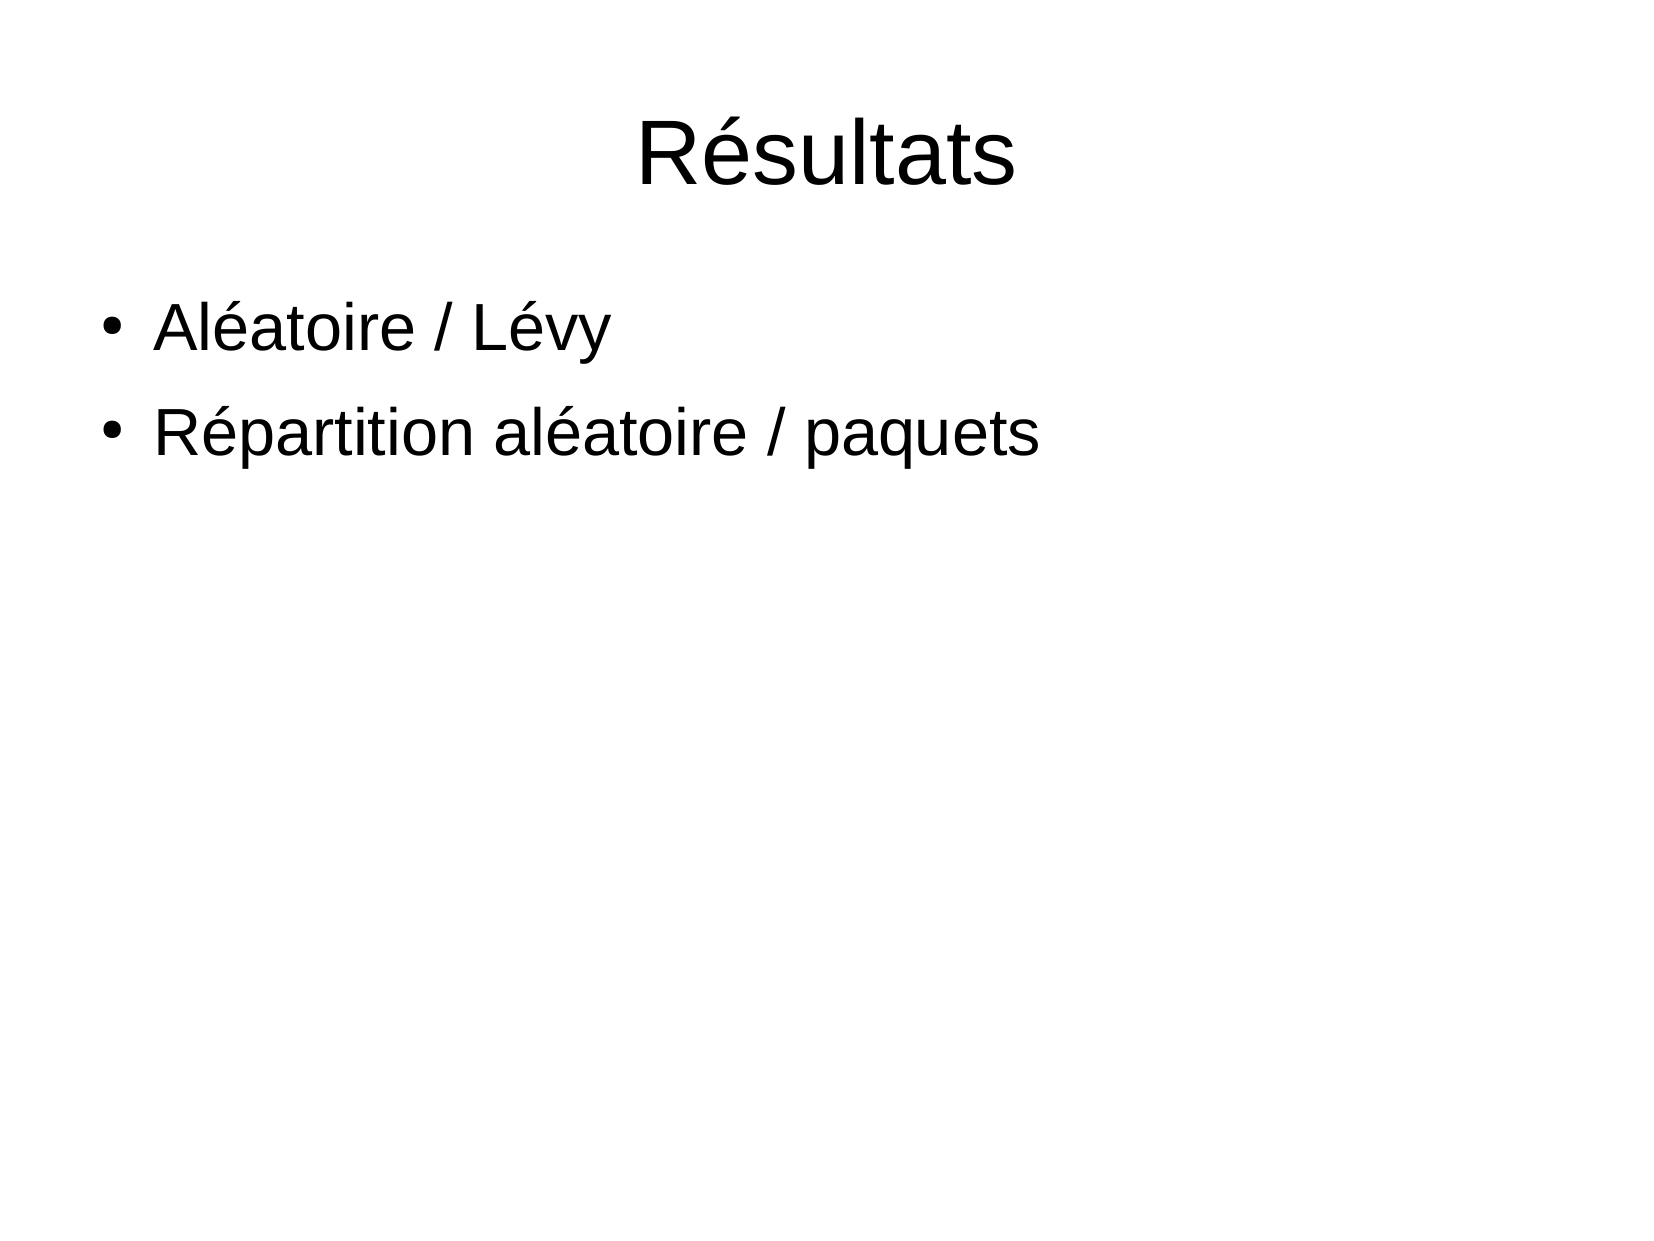

# Résultats
Aléatoire / Lévy
Répartition aléatoire / paquets